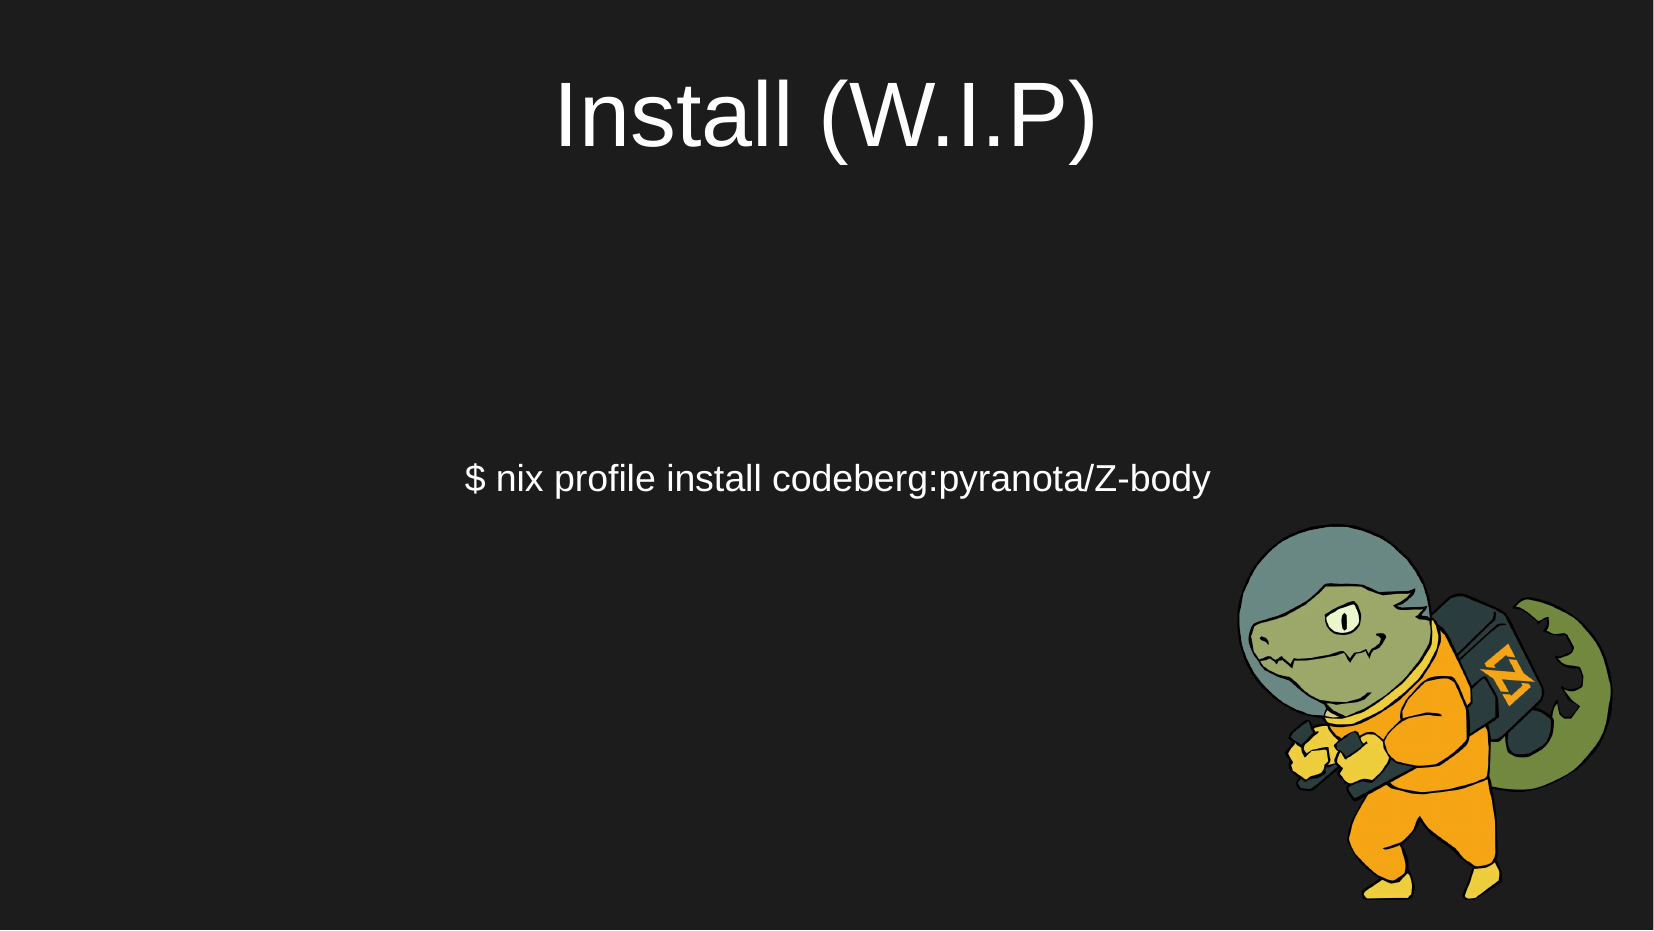

# Install (W.I.P)
$ nix profile install codeberg:pyranota/Z-body